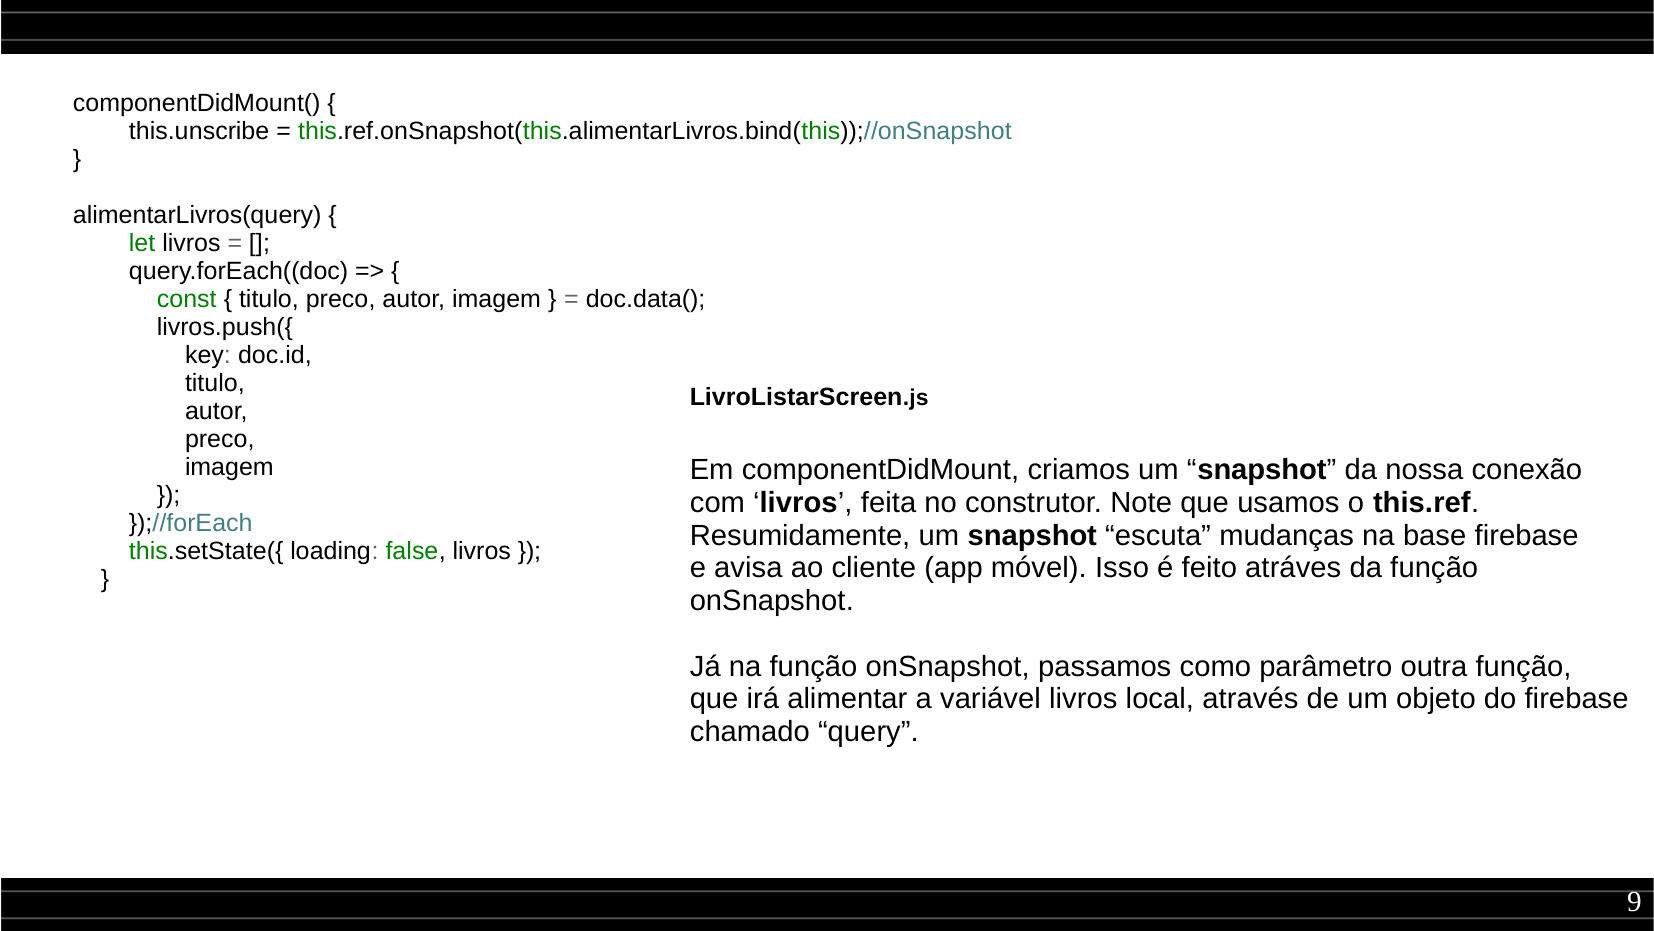

componentDidMount() {
 this.unscribe = this.ref.onSnapshot(this.alimentarLivros.bind(this));//onSnapshot
}
alimentarLivros(query) {
 let livros = [];
 query.forEach((doc) => {
 const { titulo, preco, autor, imagem } = doc.data();
 livros.push({
 key: doc.id,
 titulo,
 autor,
 preco,
 imagem
 });
 });//forEach
 this.setState({ loading: false, livros });
 }
LivroListarScreen.js
Em componentDidMount, criamos um “snapshot” da nossa conexão
com ‘livros’, feita no construtor. Note que usamos o this.ref.
Resumidamente, um snapshot “escuta” mudanças na base firebase
e avisa ao cliente (app móvel). Isso é feito atráves da função
onSnapshot.
Já na função onSnapshot, passamos como parâmetro outra função,
que irá alimentar a variável livros local, através de um objeto do firebase
chamado “query”.